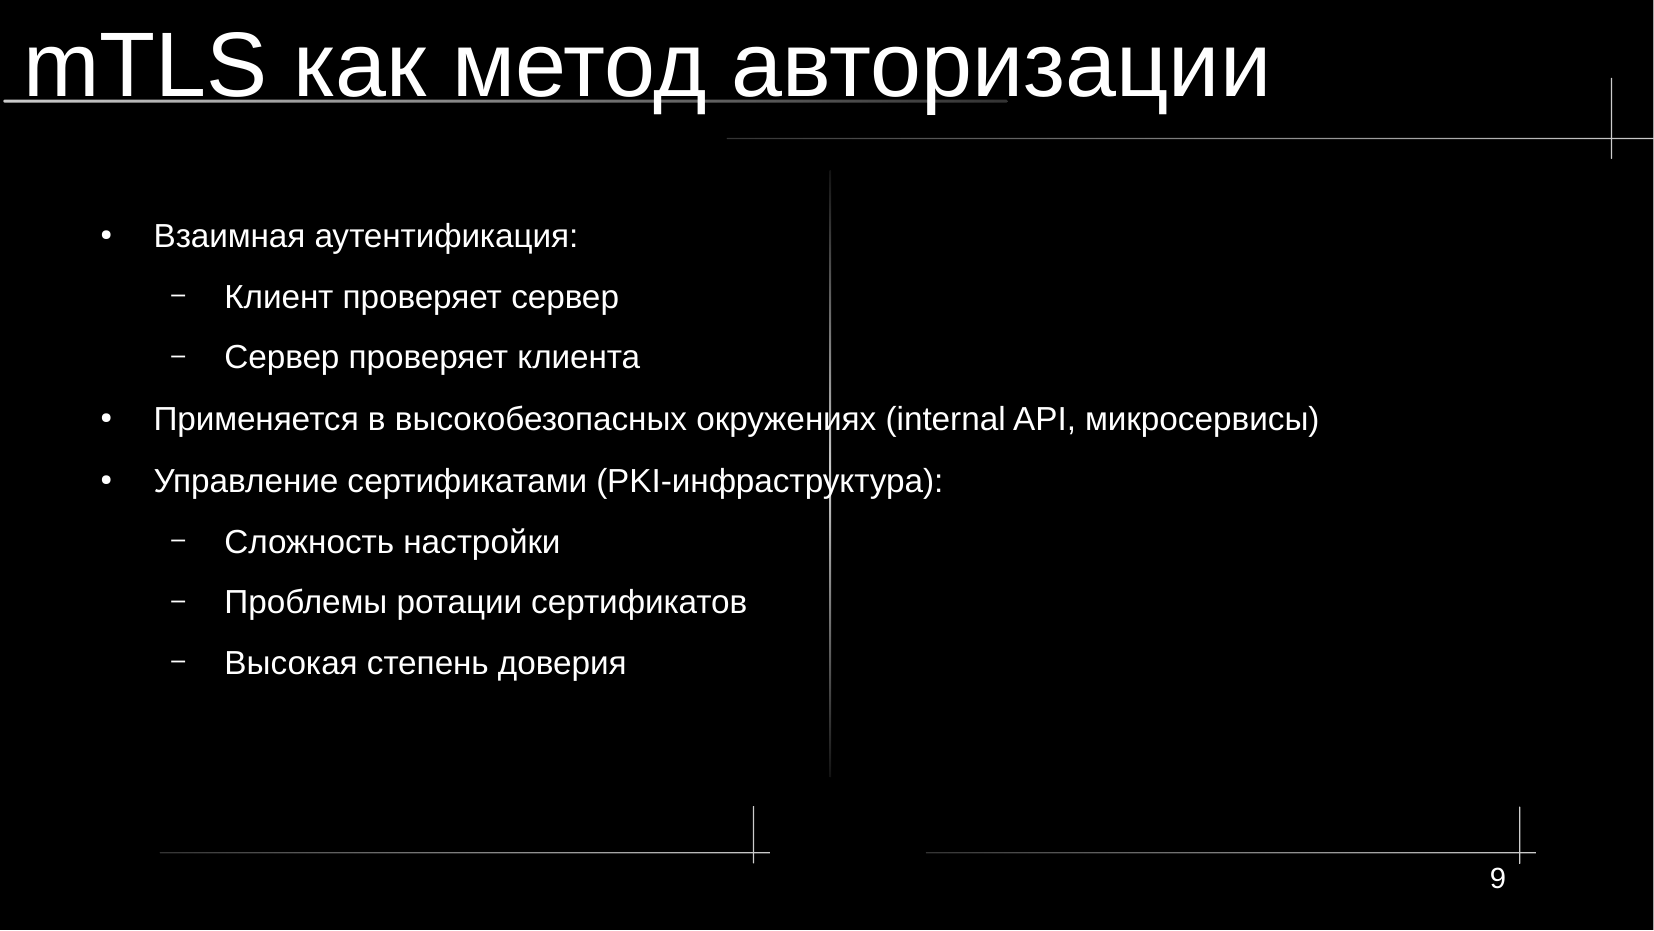

# mTLS как метод авторизации
Взаимная аутентификация:
Клиент проверяет сервер
Сервер проверяет клиента
Применяется в высокобезопасных окружениях (internal API, микросервисы)
Управление сертификатами (PKI-инфраструктура):
Сложность настройки
Проблемы ротации сертификатов
Высокая степень доверия
9